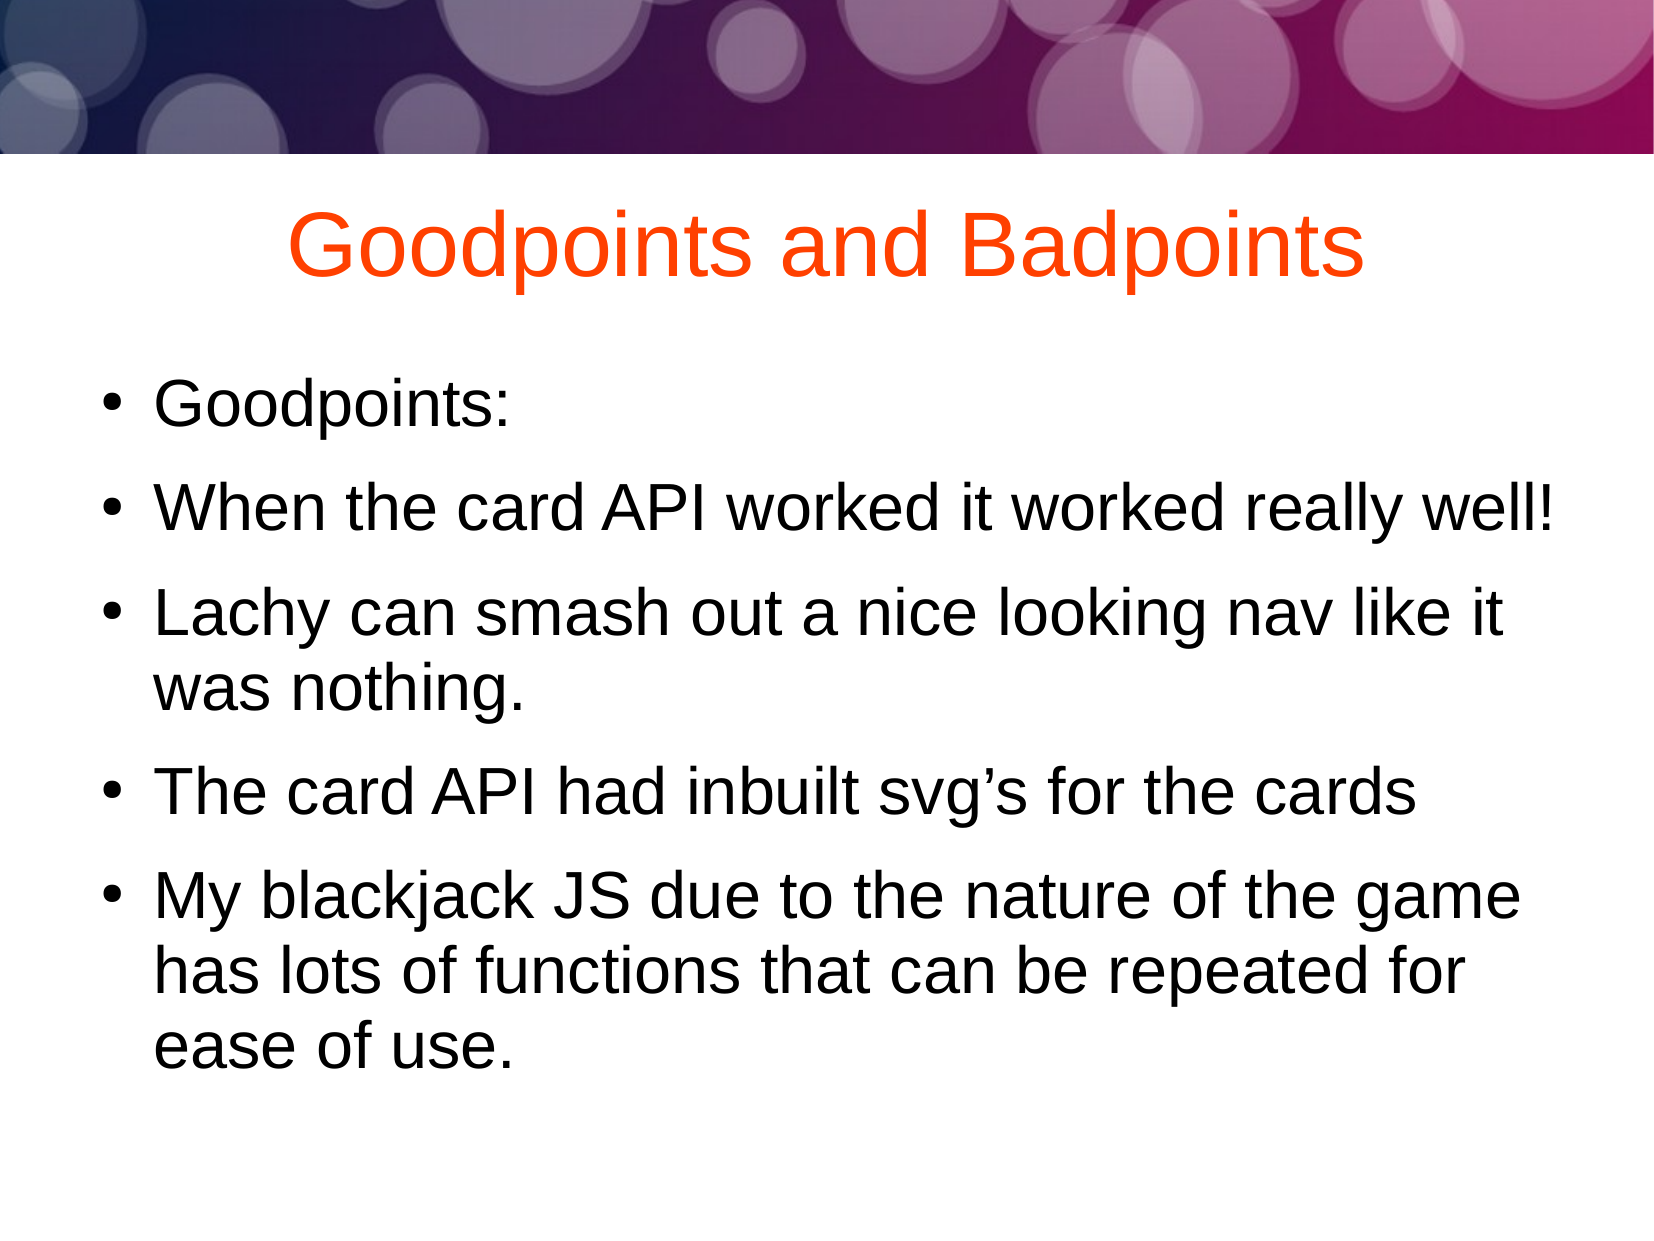

# Goodpoints and Badpoints
Goodpoints:
When the card API worked it worked really well!
Lachy can smash out a nice looking nav like it was nothing.
The card API had inbuilt svg’s for the cards
My blackjack JS due to the nature of the game has lots of functions that can be repeated for ease of use.